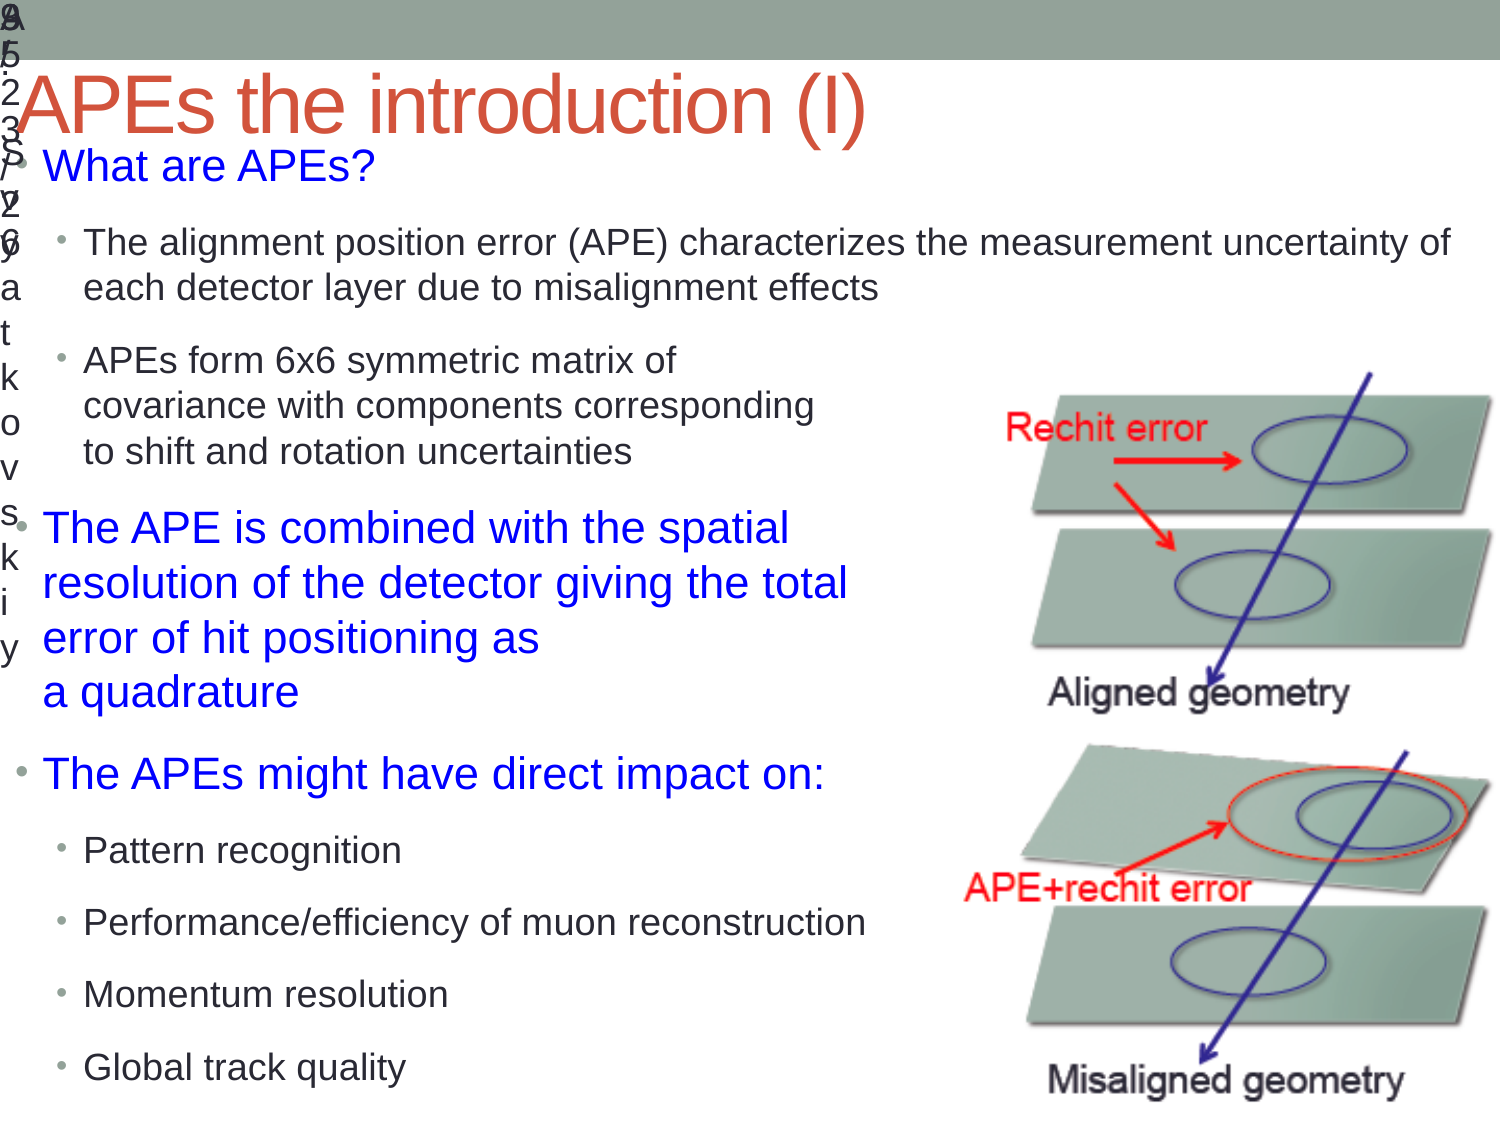

A. Svyatkovskiy
# APEs the introduction (I)
What are APEs?
The alignment position error (APE) characterizes the measurement uncertainty of each detector layer due to misalignment effects
APEs form 6x6 symmetric matrix of
covariance with components corresponding
to shift and rotation uncertainties
The APE is combined with the spatial
resolution of the detector giving the total
error of hit positioning as
a quadrature
The APEs might have direct impact on:
Pattern recognition
Performance/efficiency of muon reconstruction
Momentum resolution
Global track quality